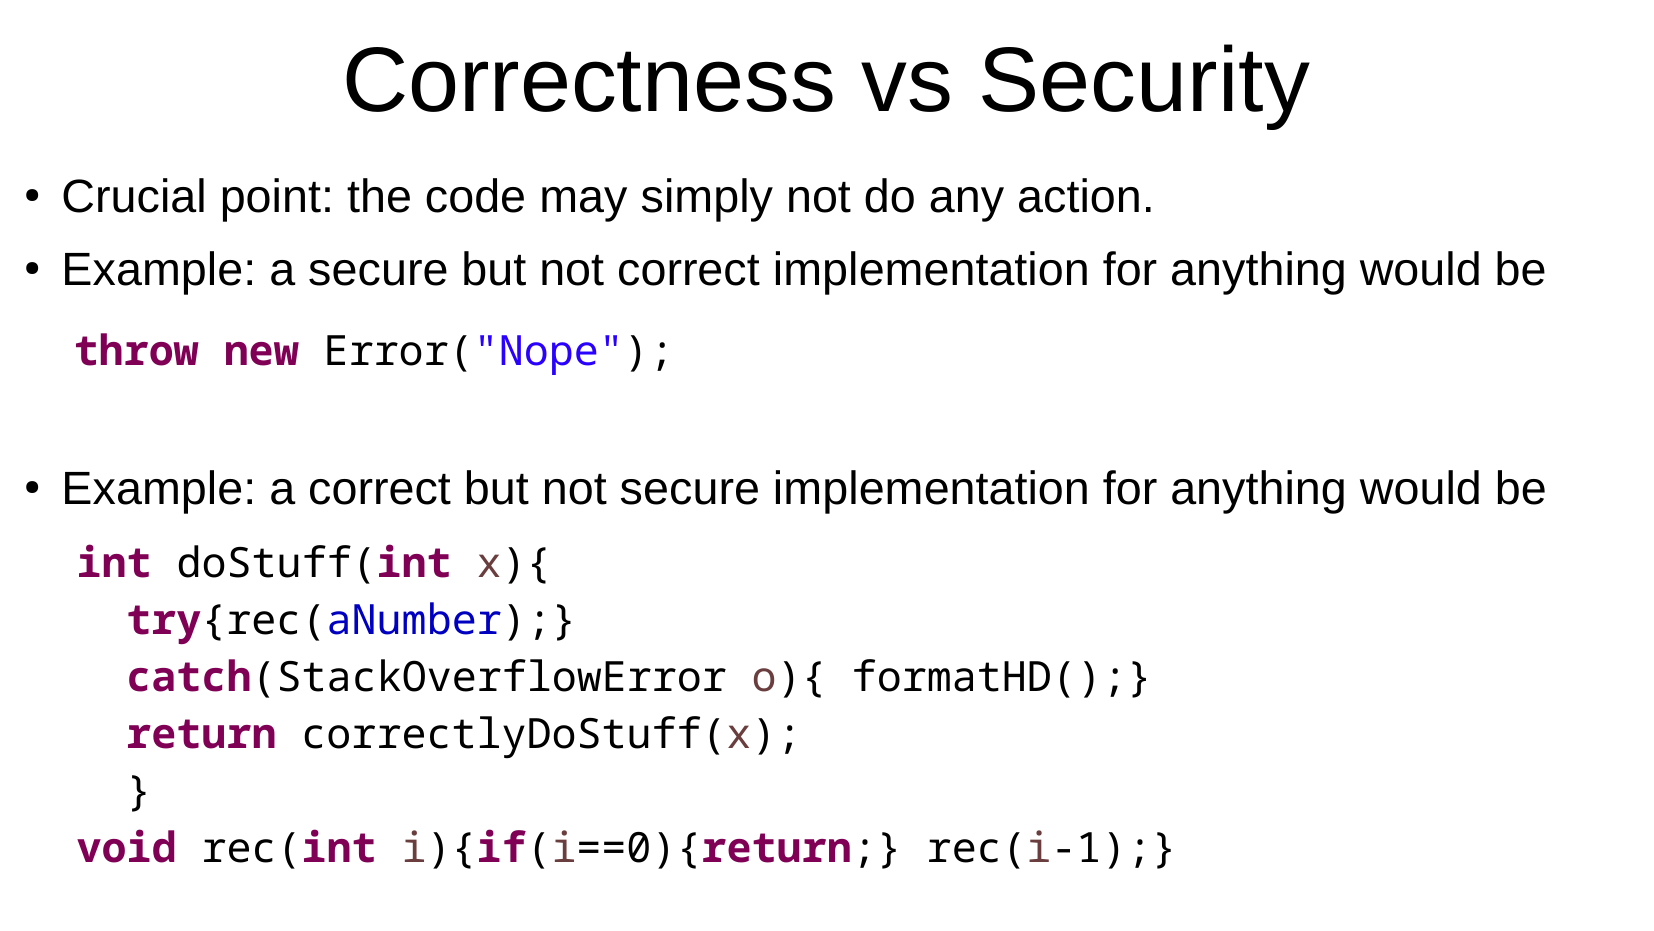

# Correctness vs Security
Crucial point: the code may simply not do any action.
Example: a secure but not correct implementation for anything would be
Example: a correct but not secure implementation for anything would be
.
throw new Error("Nope");
 int doStuff(int x){
 try{rec(aNumber);}
 catch(StackOverflowError o){ formatHD();}
 return correctlyDoStuff(x);
 }
 void rec(int i){if(i==0){return;} rec(i-1);}